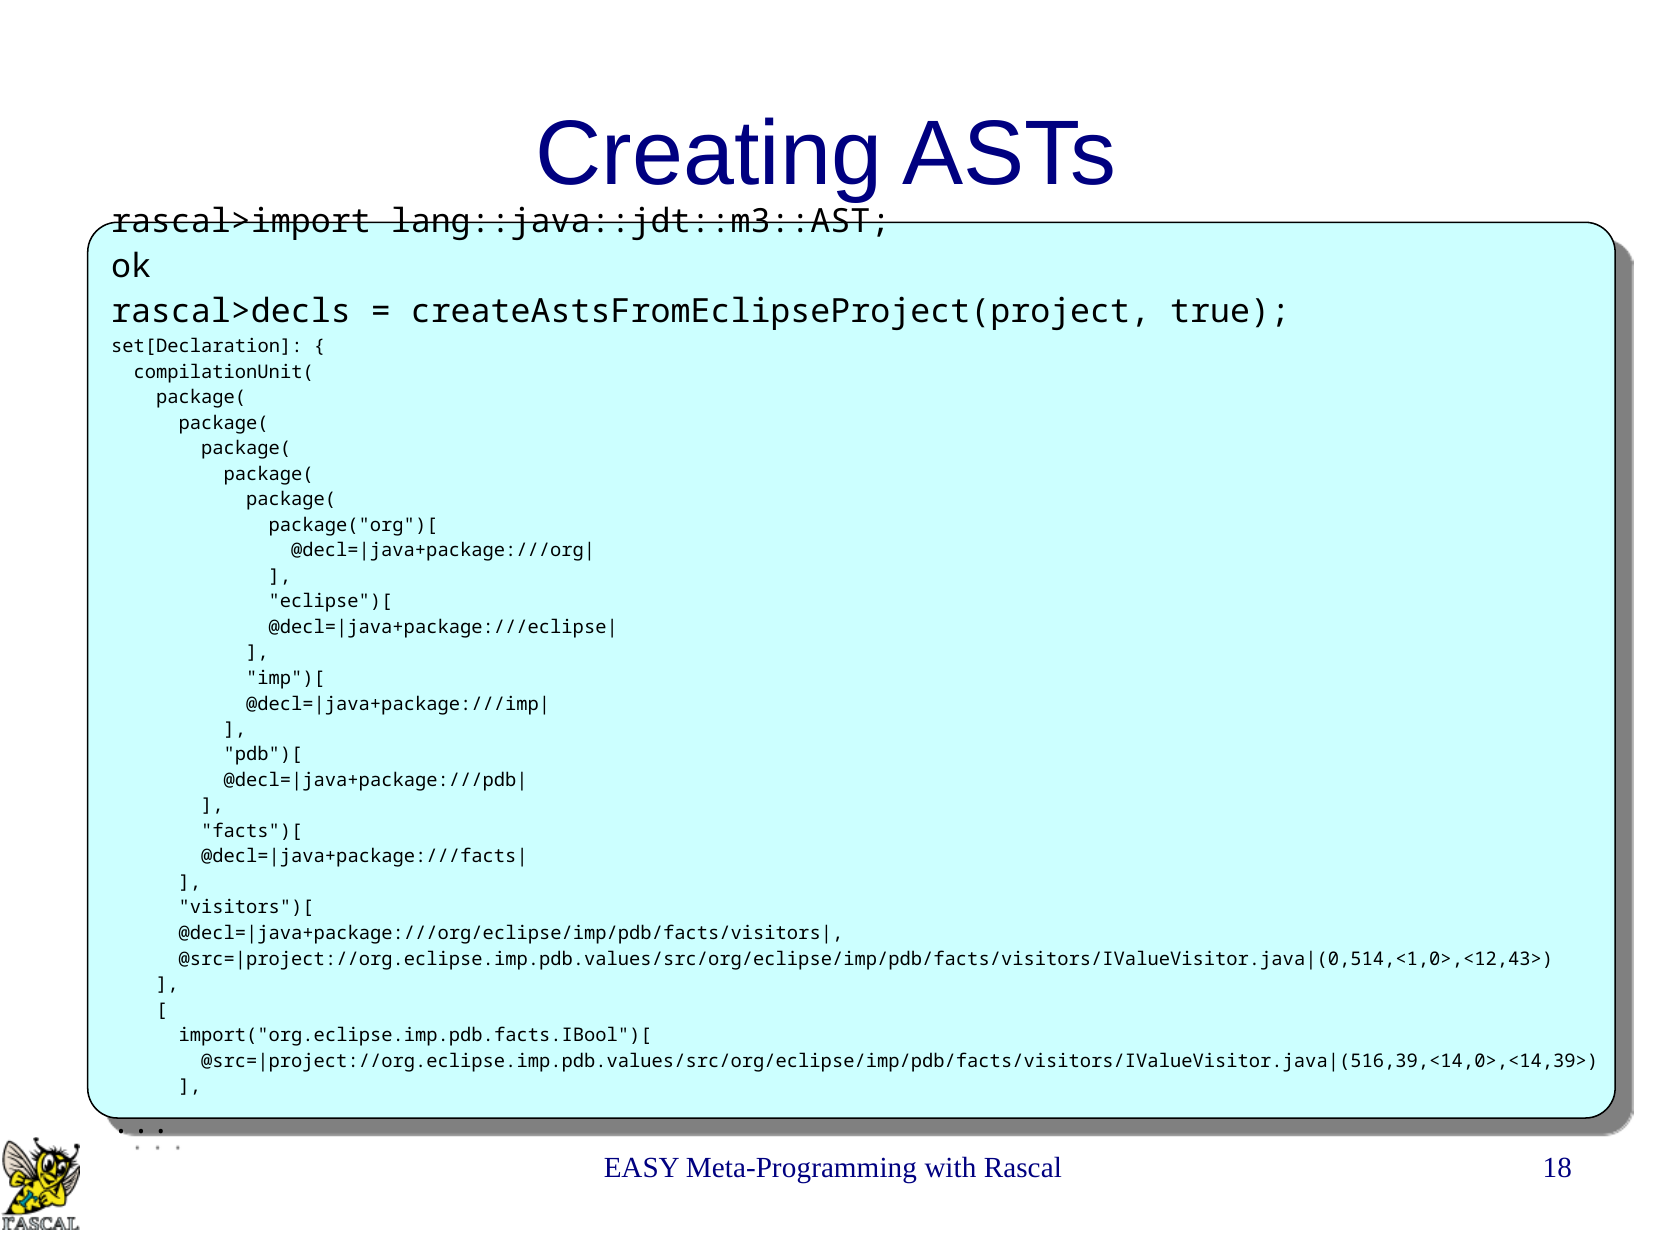

# Creating ASTs
rascal>import lang::java::jdt::m3::AST;
ok
rascal>decls = createAstsFromEclipseProject(project, true);
set[Declaration]: {
 compilationUnit(
 package(
 package(
 package(
 package(
 package(
 package("org")[
 @decl=|java+package:///org|
 ],
 "eclipse")[
 @decl=|java+package:///eclipse|
 ],
 "imp")[
 @decl=|java+package:///imp|
 ],
 "pdb")[
 @decl=|java+package:///pdb|
 ],
 "facts")[
 @decl=|java+package:///facts|
 ],
 "visitors")[
 @decl=|java+package:///org/eclipse/imp/pdb/facts/visitors|,
 @src=|project://org.eclipse.imp.pdb.values/src/org/eclipse/imp/pdb/facts/visitors/IValueVisitor.java|(0,514,<1,0>,<12,43>)
 ],
 [
 import("org.eclipse.imp.pdb.facts.IBool")[
 @src=|project://org.eclipse.imp.pdb.values/src/org/eclipse/imp/pdb/facts/visitors/IValueVisitor.java|(516,39,<14,0>,<14,39>)
 ],
...
18